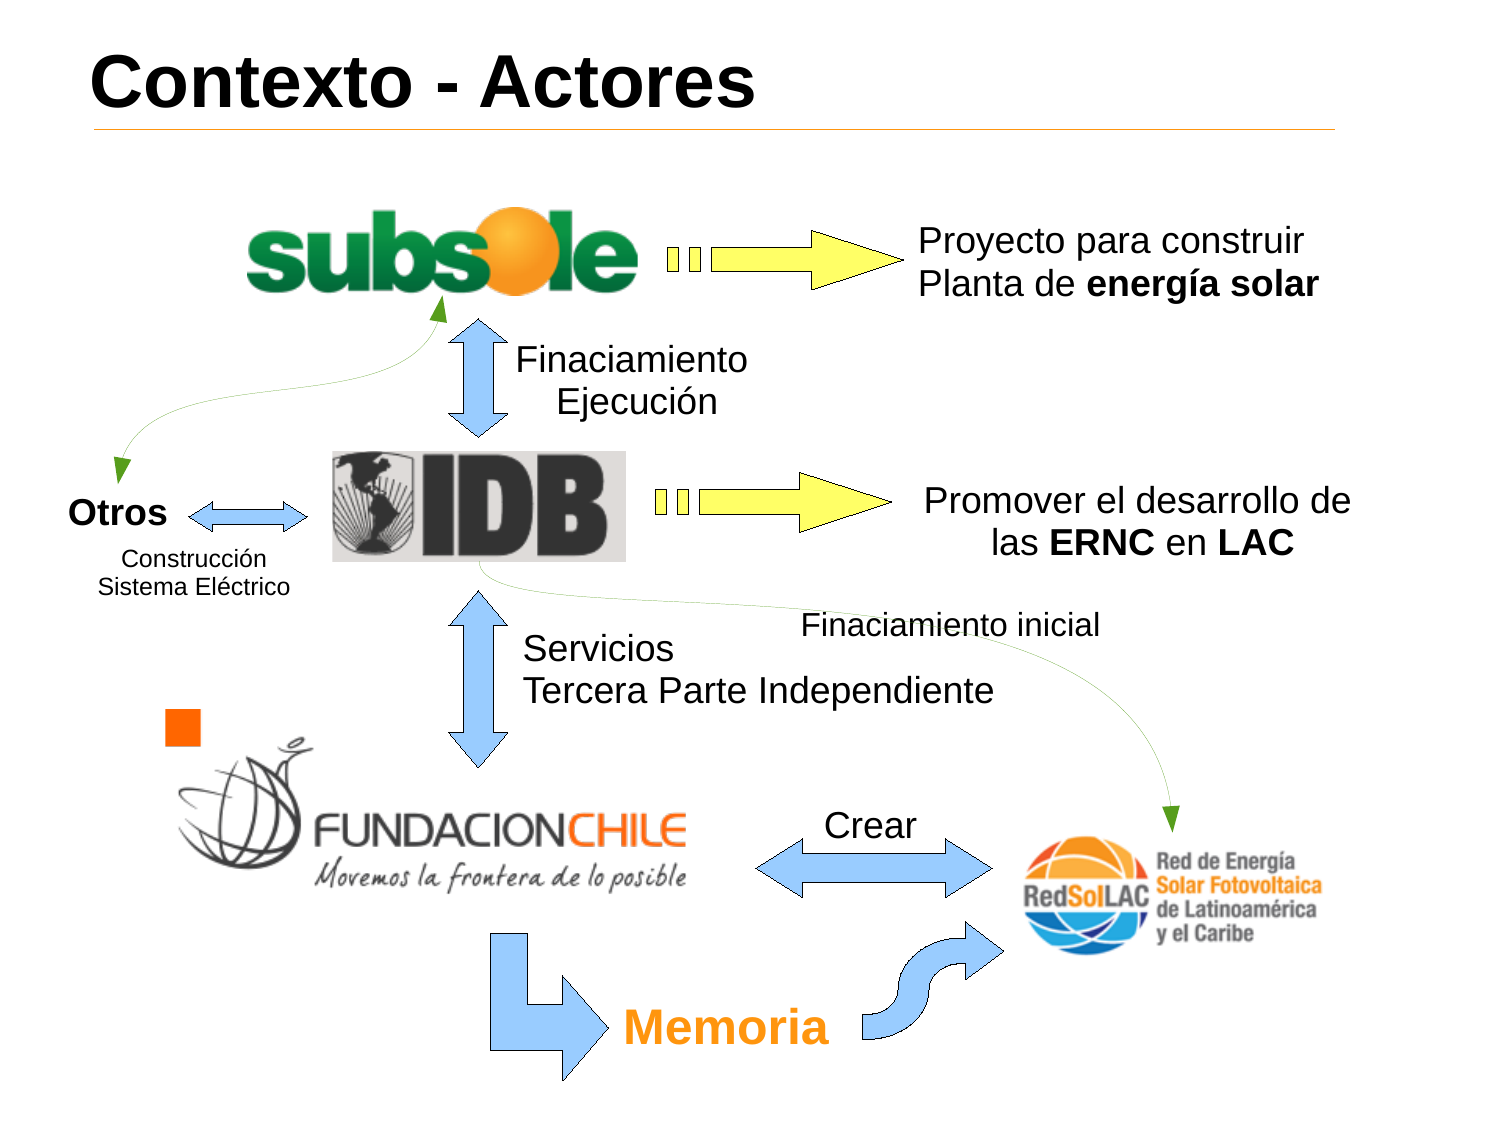

Contexto - Actores
Proyecto para construir
Planta de energía solar
Finaciamiento
Ejecución
Promover el desarrollo de
las ERNC en LAC
Otros
Construcción
Sistema Eléctrico
Finaciamiento inicial
Servicios
Tercera Parte Independiente
Crear
Memoria